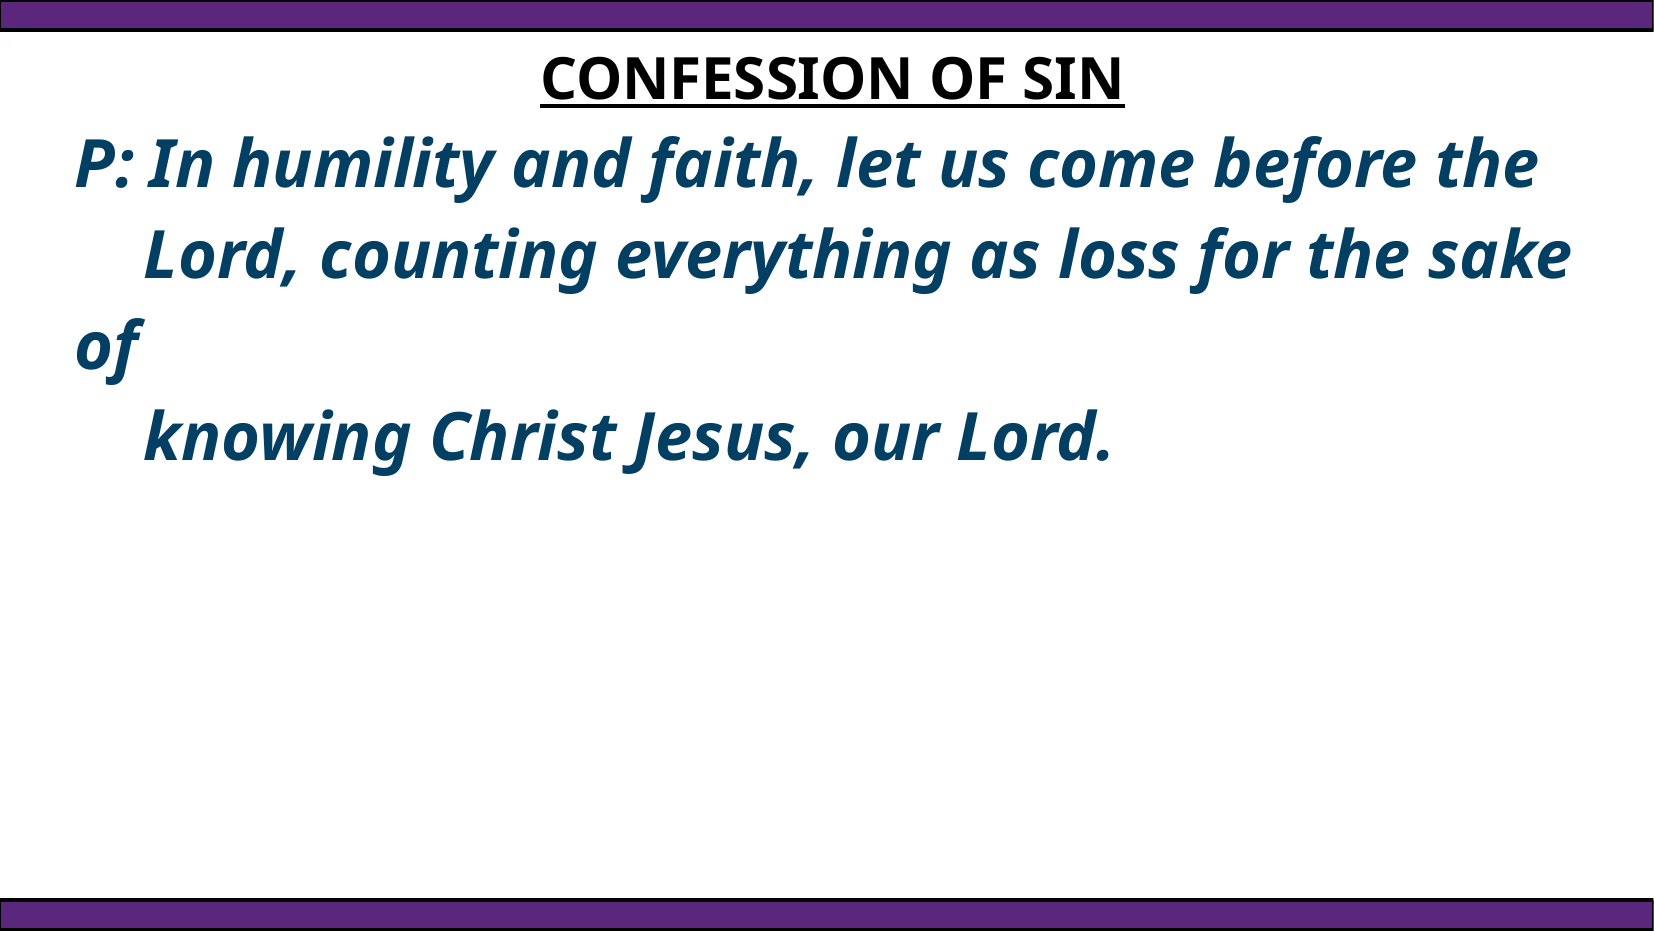

CONFESSION OF SIN
P:	In humility and faith, let us come before the
 Lord, counting everything as loss for the sake of
 knowing Christ Jesus, our Lord.